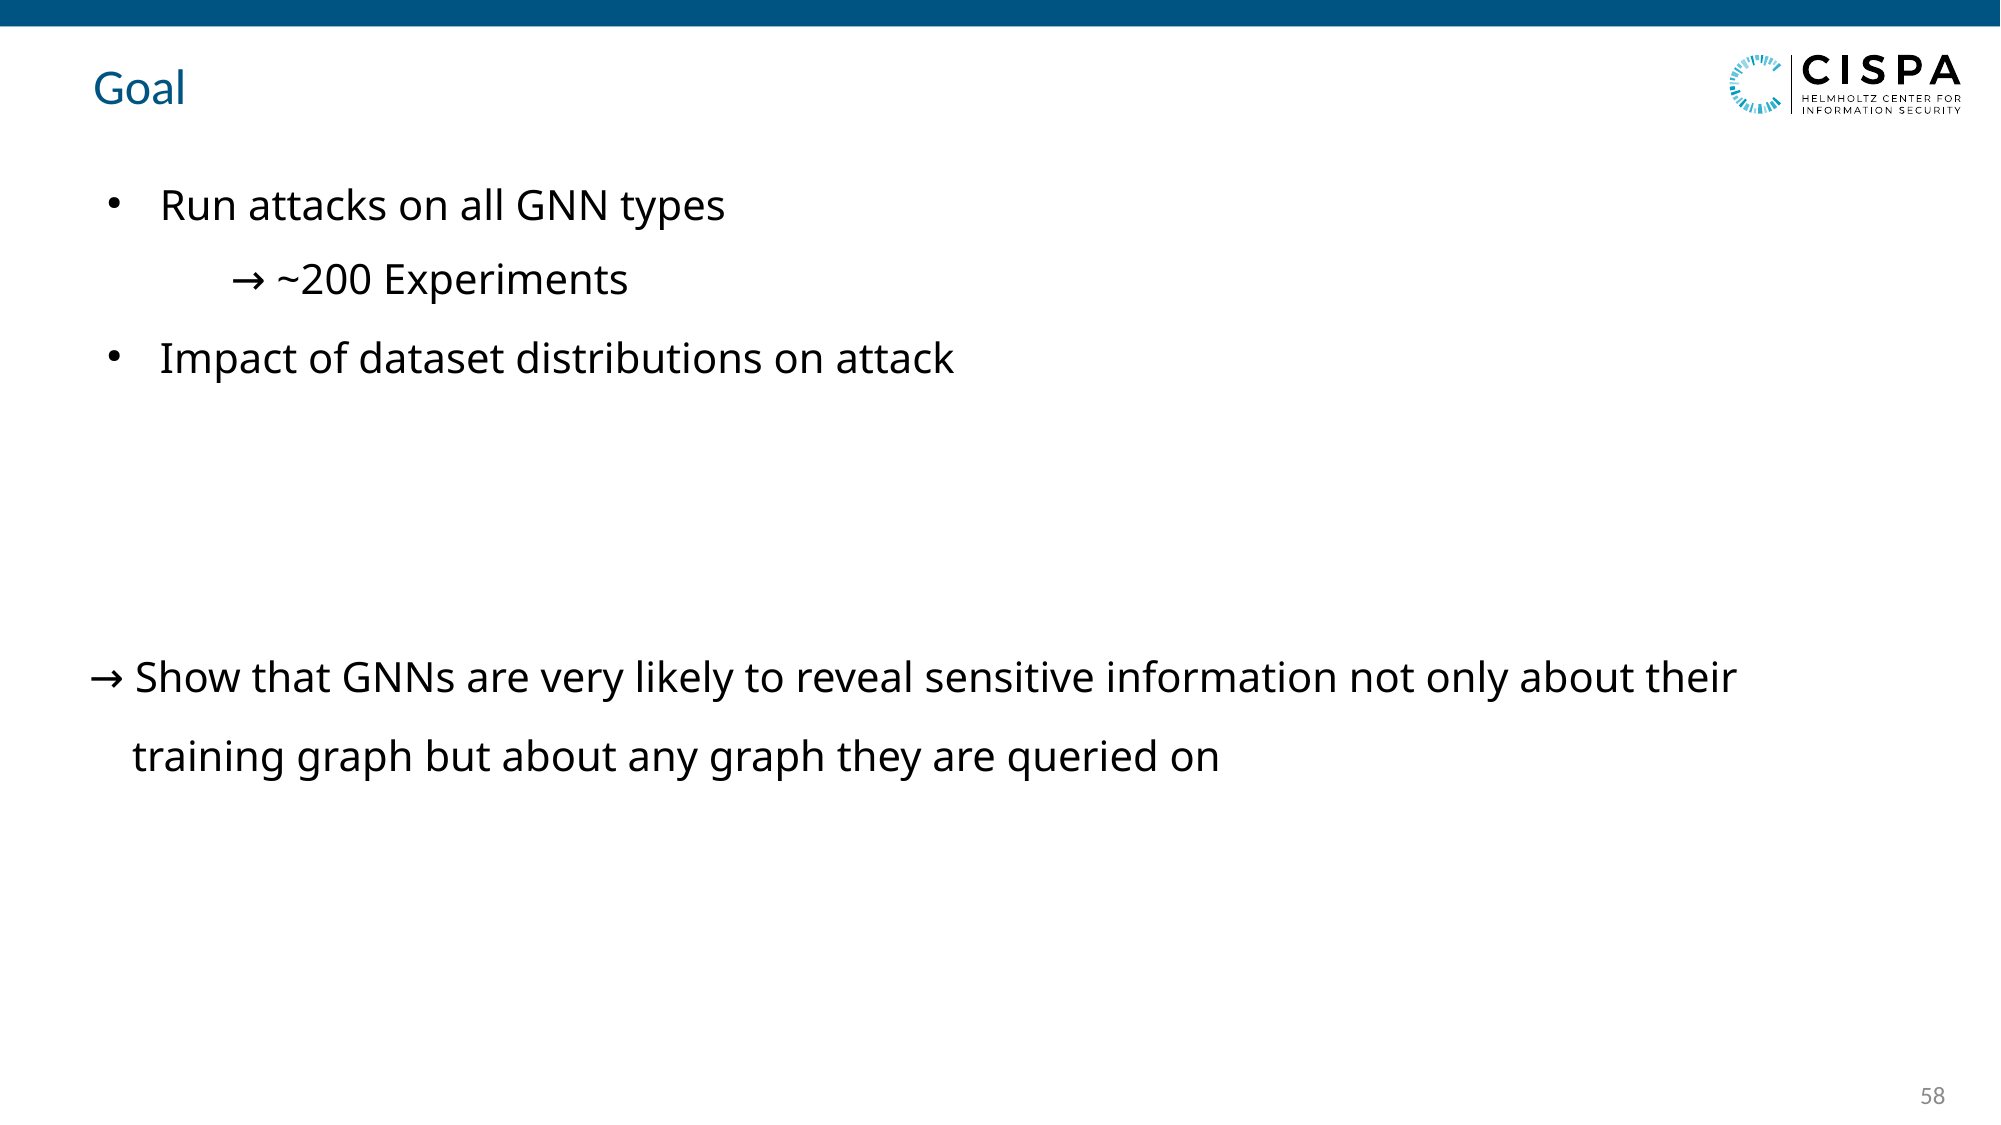

# Goal
Run attacks on all GNN types
→ ~200 Experiments
Impact of dataset distributions on attack
→ Show that GNNs are very likely to reveal sensitive information not only about their
 training graph but about any graph they are queried on